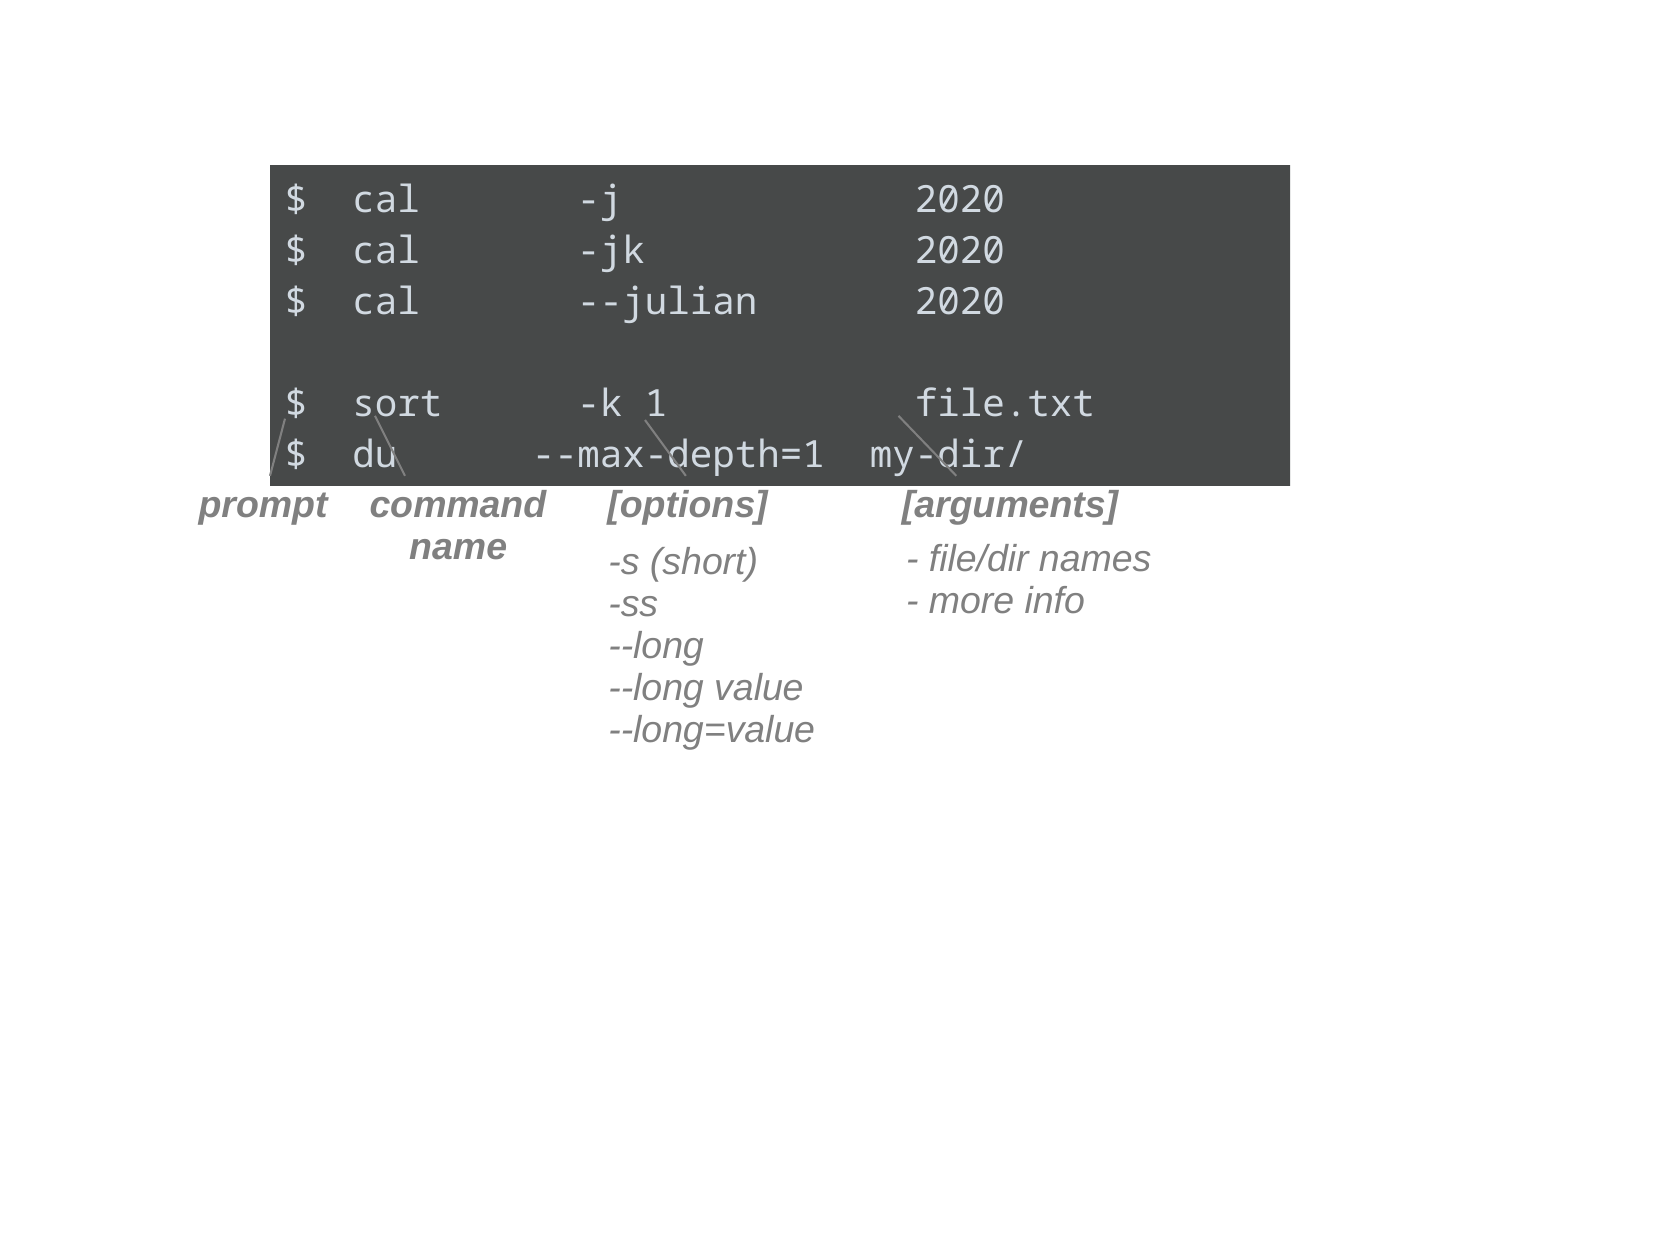

$ cal -j 2020
$ cal -jk 2020
$ cal --julian 2020
$ sort -k 1 file.txt
$ du 		 --max-depth=1 my-dir/
prompt
command
name
[options]
[arguments]
- file/dir names
- more info
-s (short)
-ss
--long
--long value
--long=value